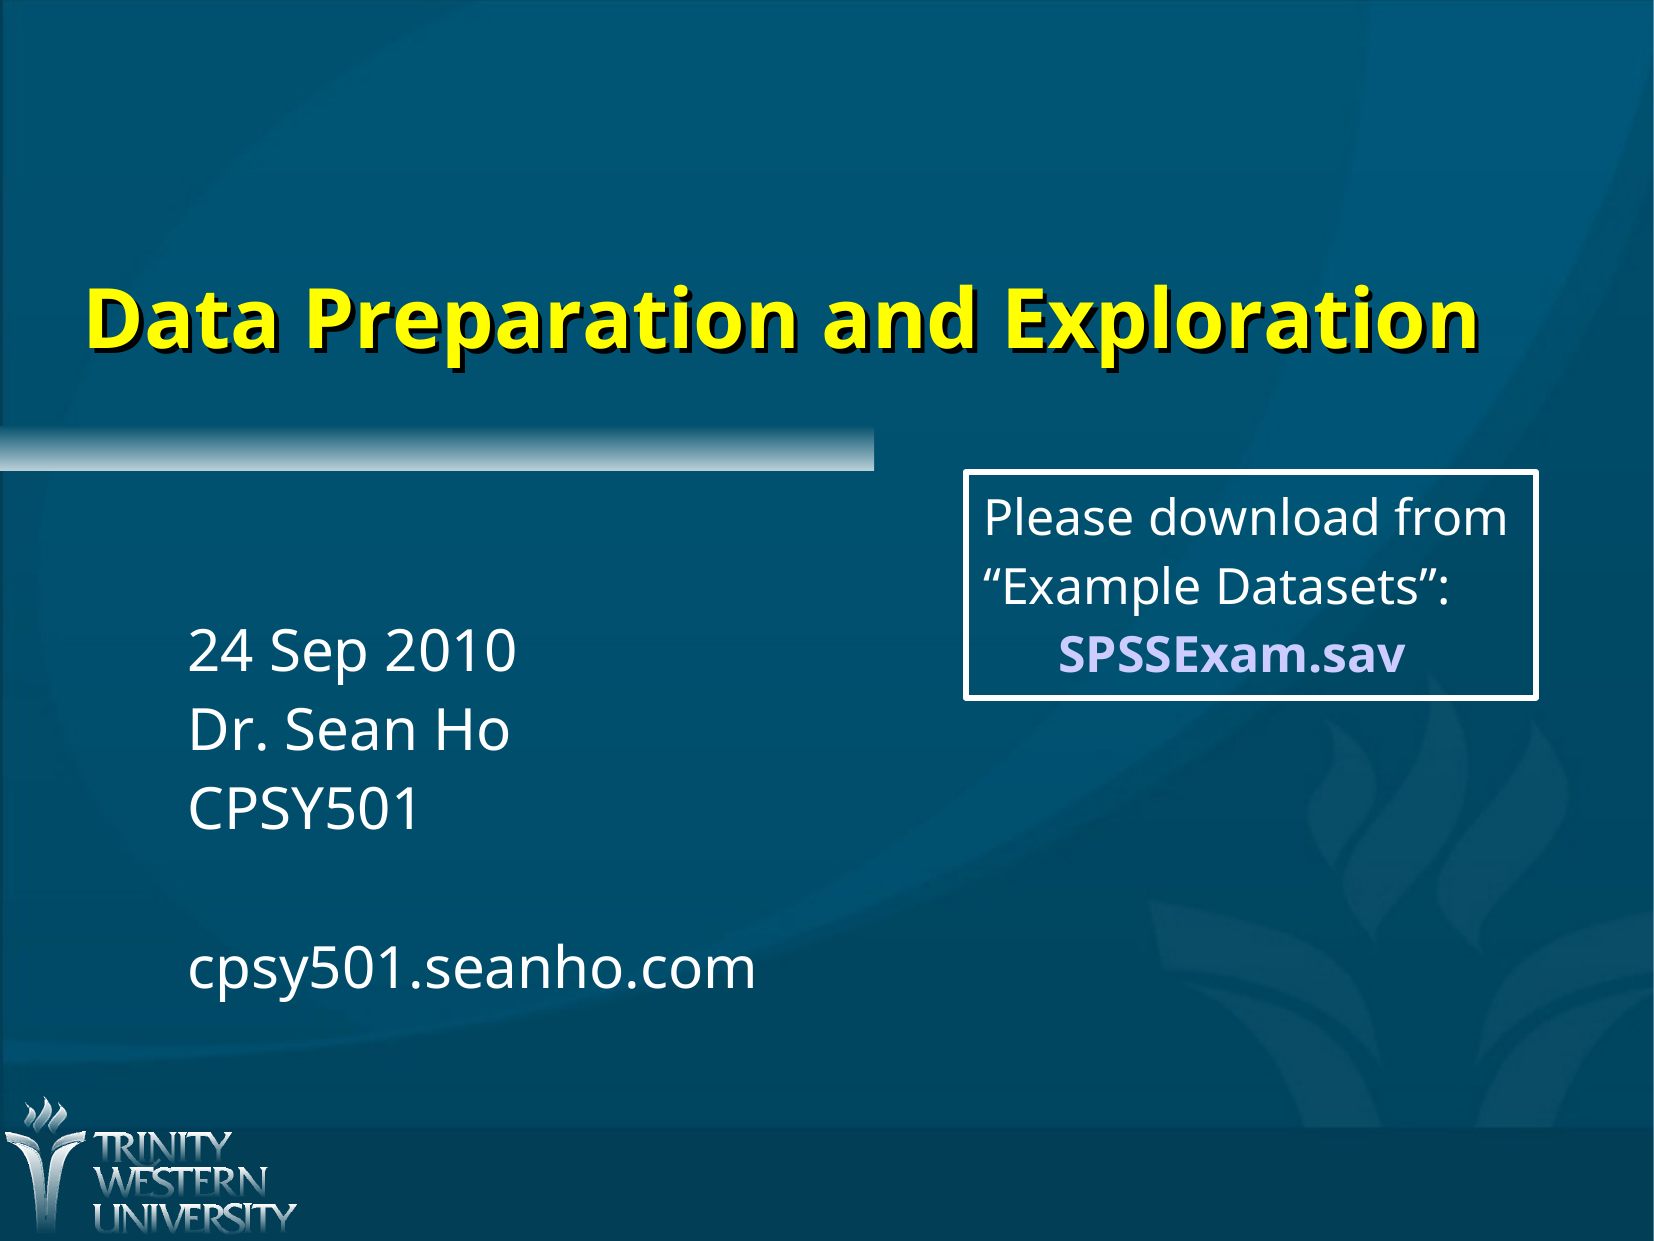

# Data Preparation and Exploration
Please download from
“Example Datasets”:
	SPSSExam.sav
24 Sep 2010
Dr. Sean Ho
CPSY501
cpsy501.seanho.com